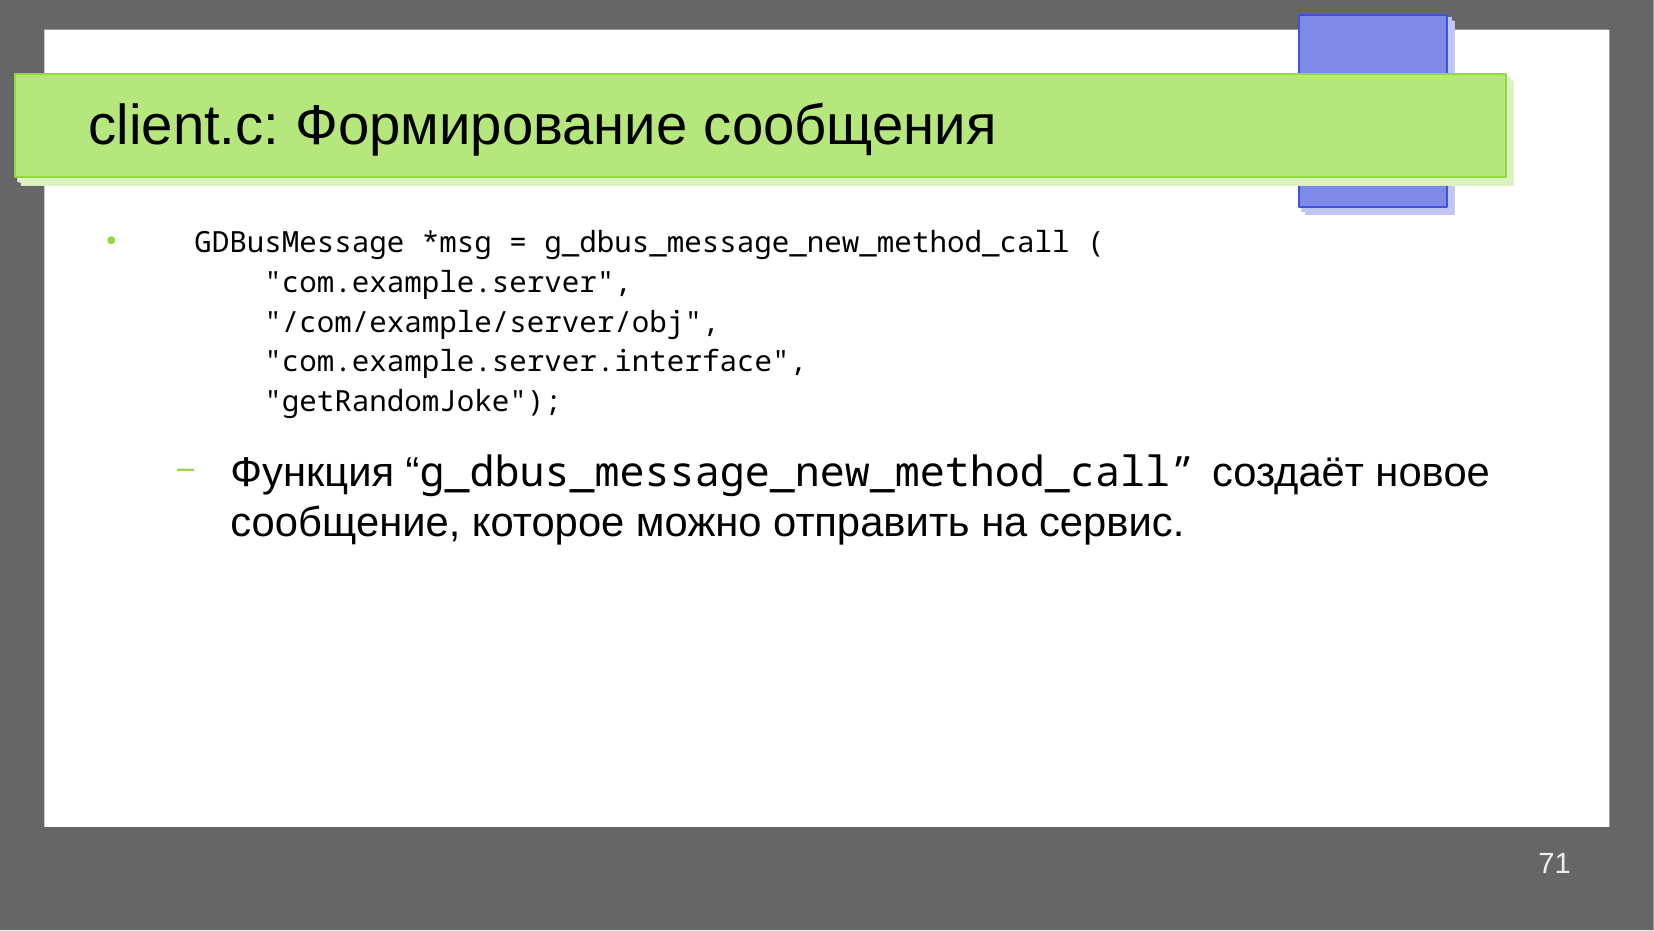

# client.c: Формирование сообщения
 GDBusMessage *msg = g_dbus_message_new_method_call (
 "com.example.server",
 "/com/example/server/obj",
 "com.example.server.interface",
 "getRandomJoke");
Функция “g_dbus_message_new_method_call” создаёт новое сообщение, которое можно отправить на сервис.
71